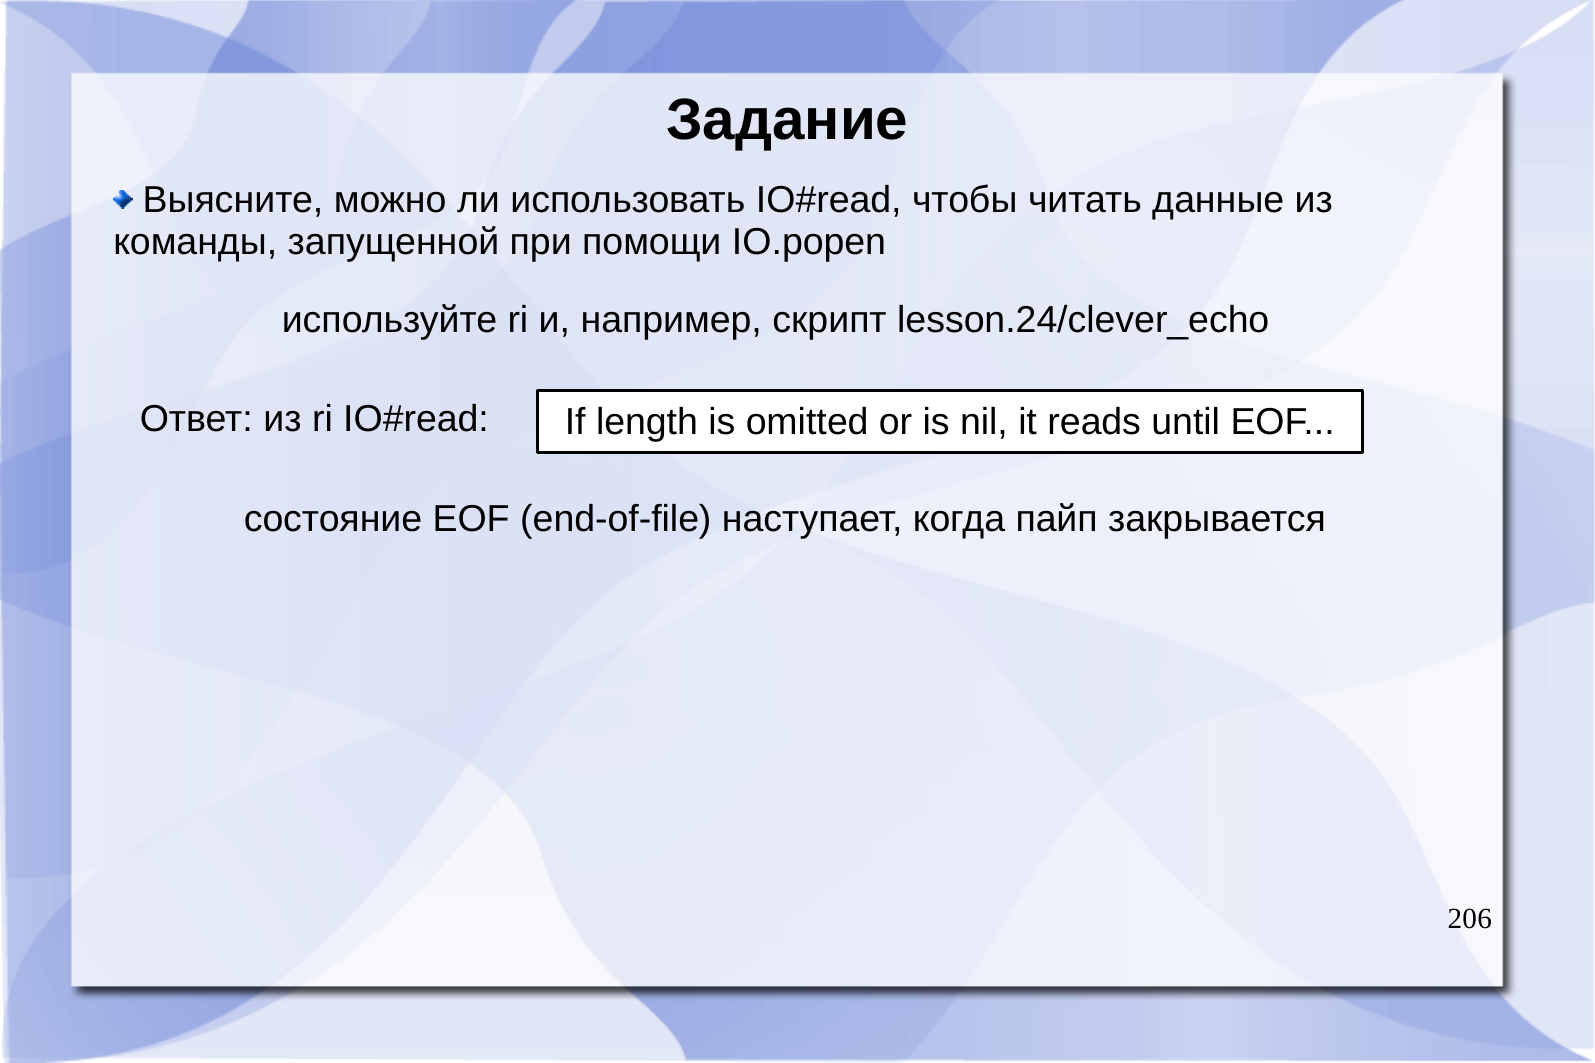

# Задание
 Выясните, можно ли использовать IO#read, чтобы читать данные из команды, запущенной при помощи IO.popen
используйте ri и, например, скрипт lesson.24/clever_echo
Ответ: из ri IO#read:
If length is omitted or is nil, it reads until EOF...
cостояние EOF (end-of-file) наступает, когда пайп закрывается
206